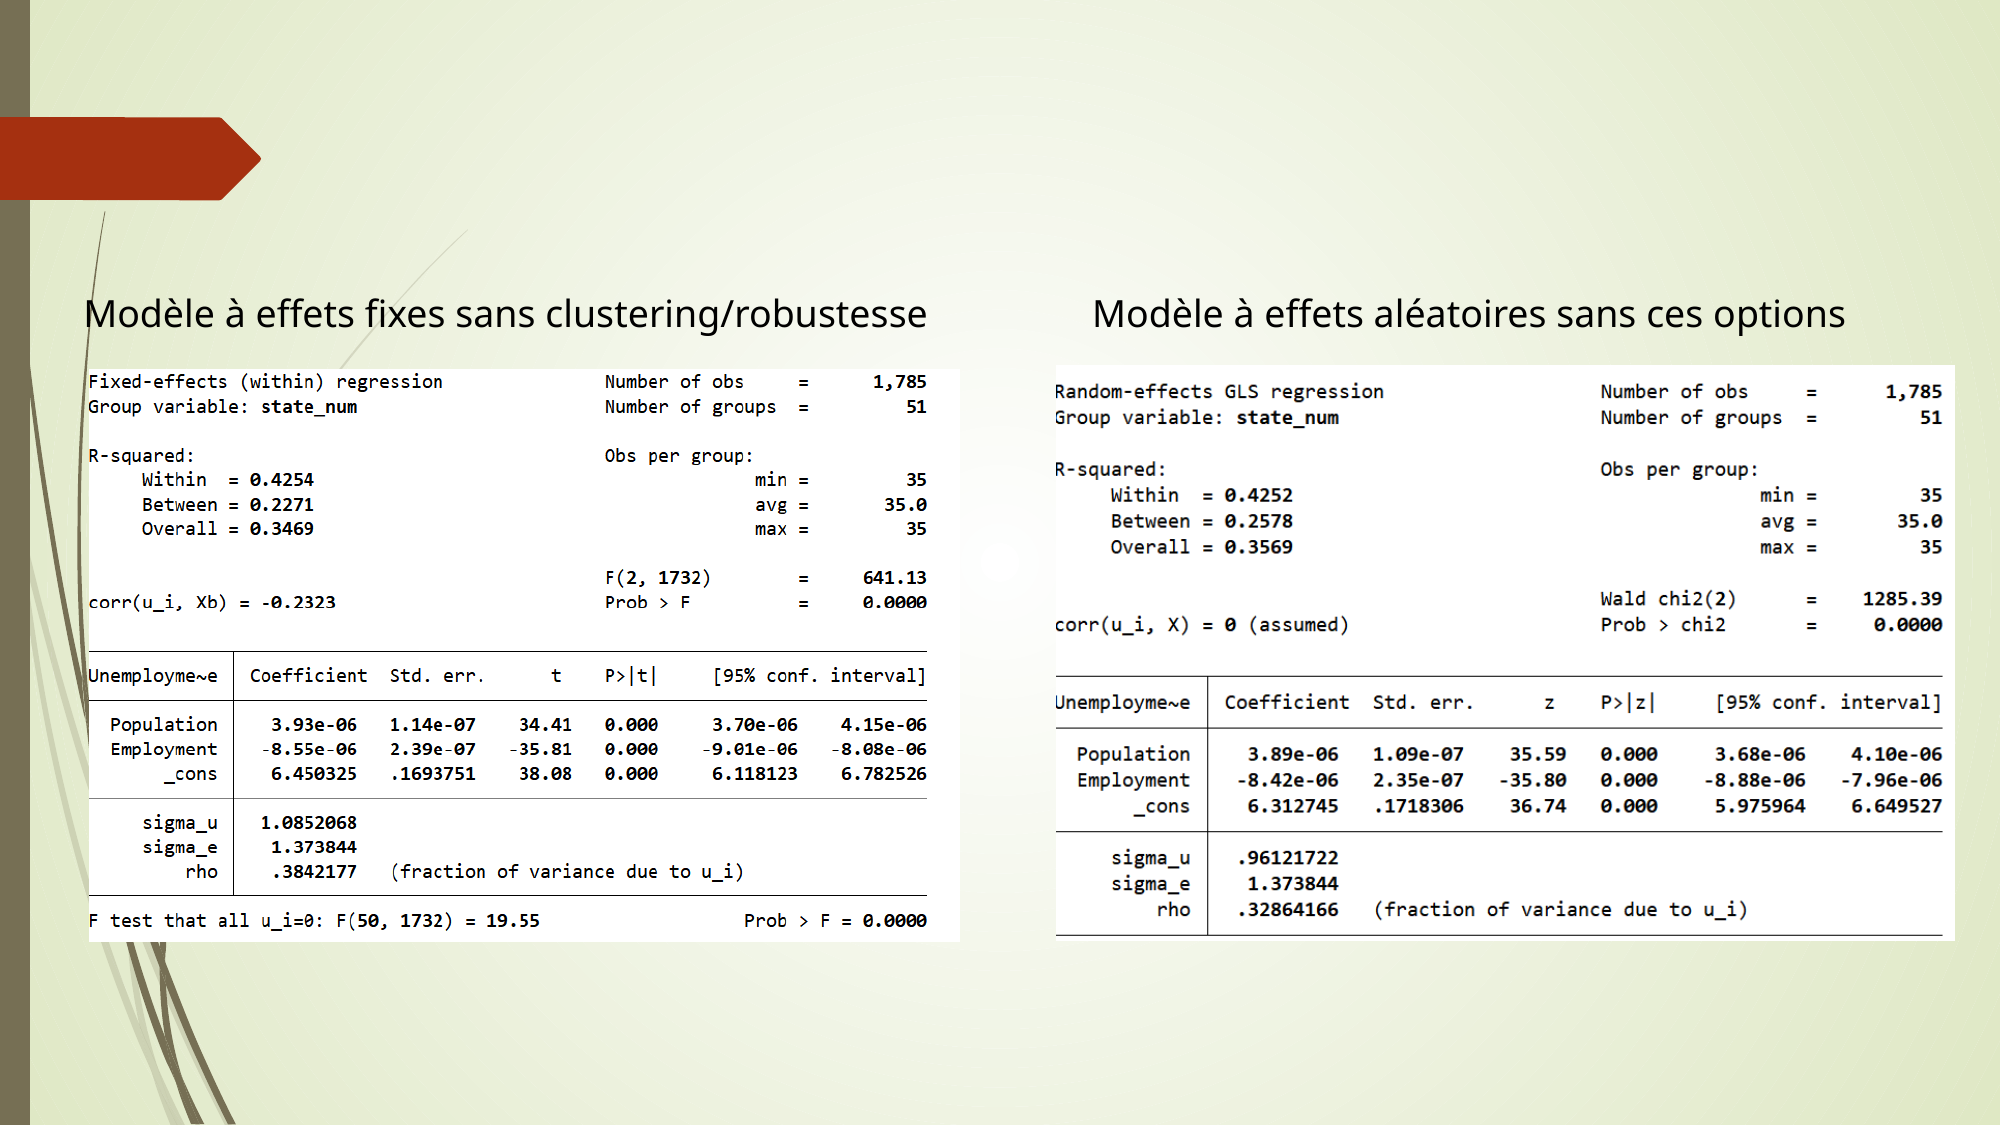

Modèle à effets fixes sans clustering/robustesse
Modèle à effets aléatoires sans ces options